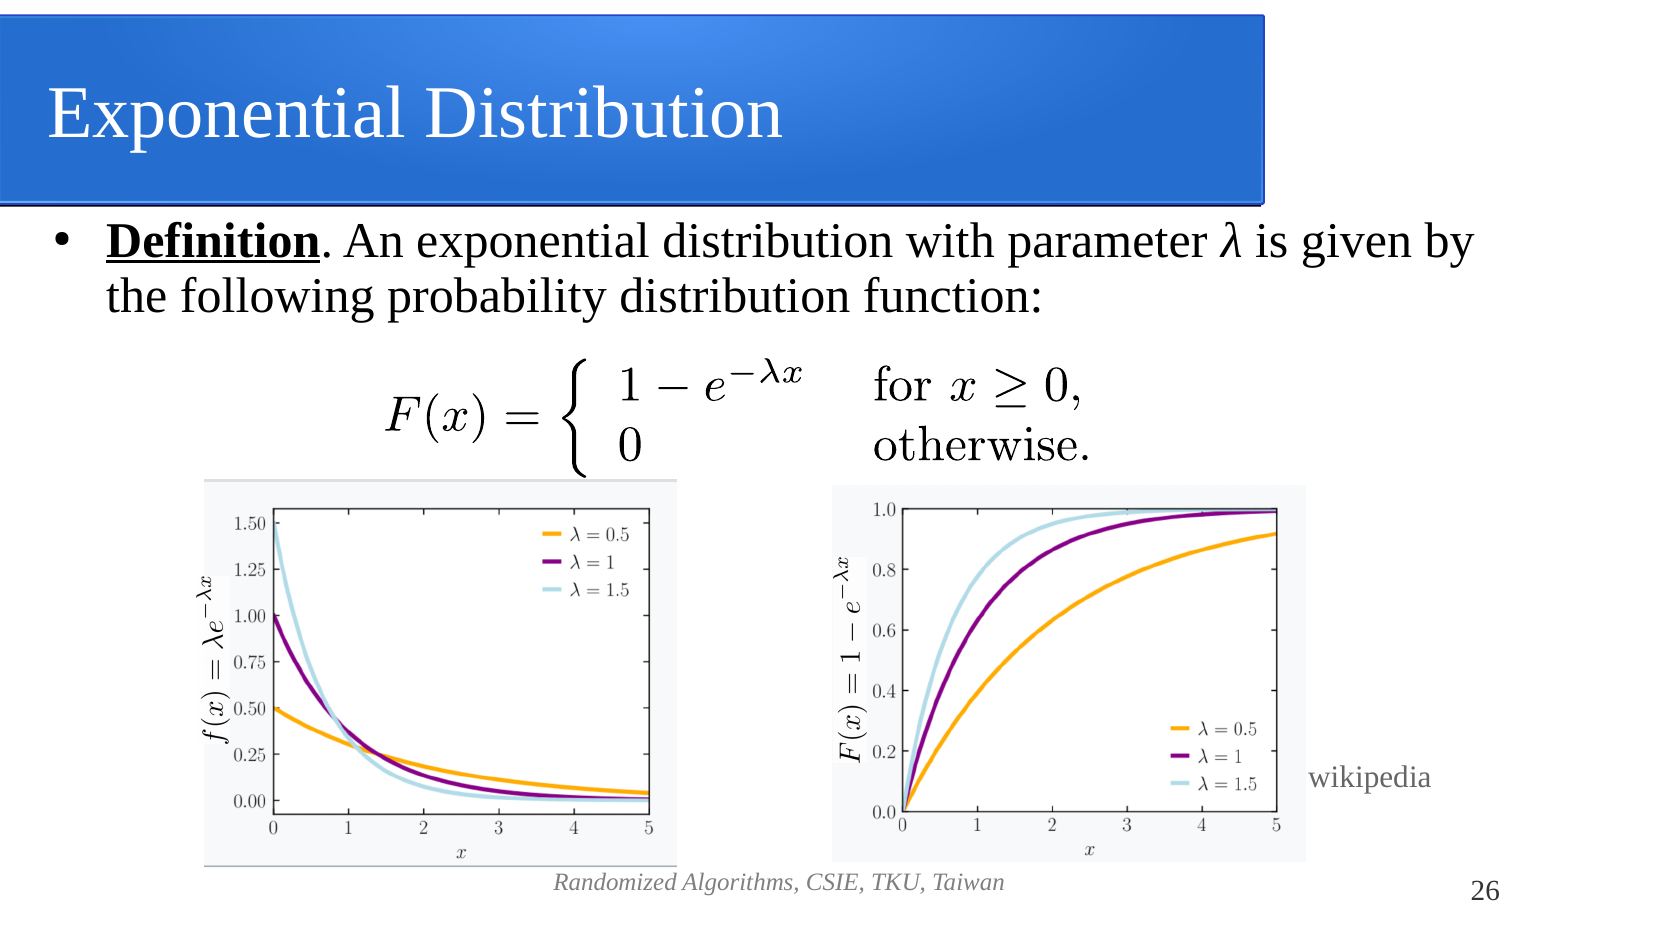

# Exponential Distribution
Definition. An exponential distribution with parameter λ is given by the following probability distribution function:
wikipedia
Randomized Algorithms, CSIE, TKU, Taiwan
26